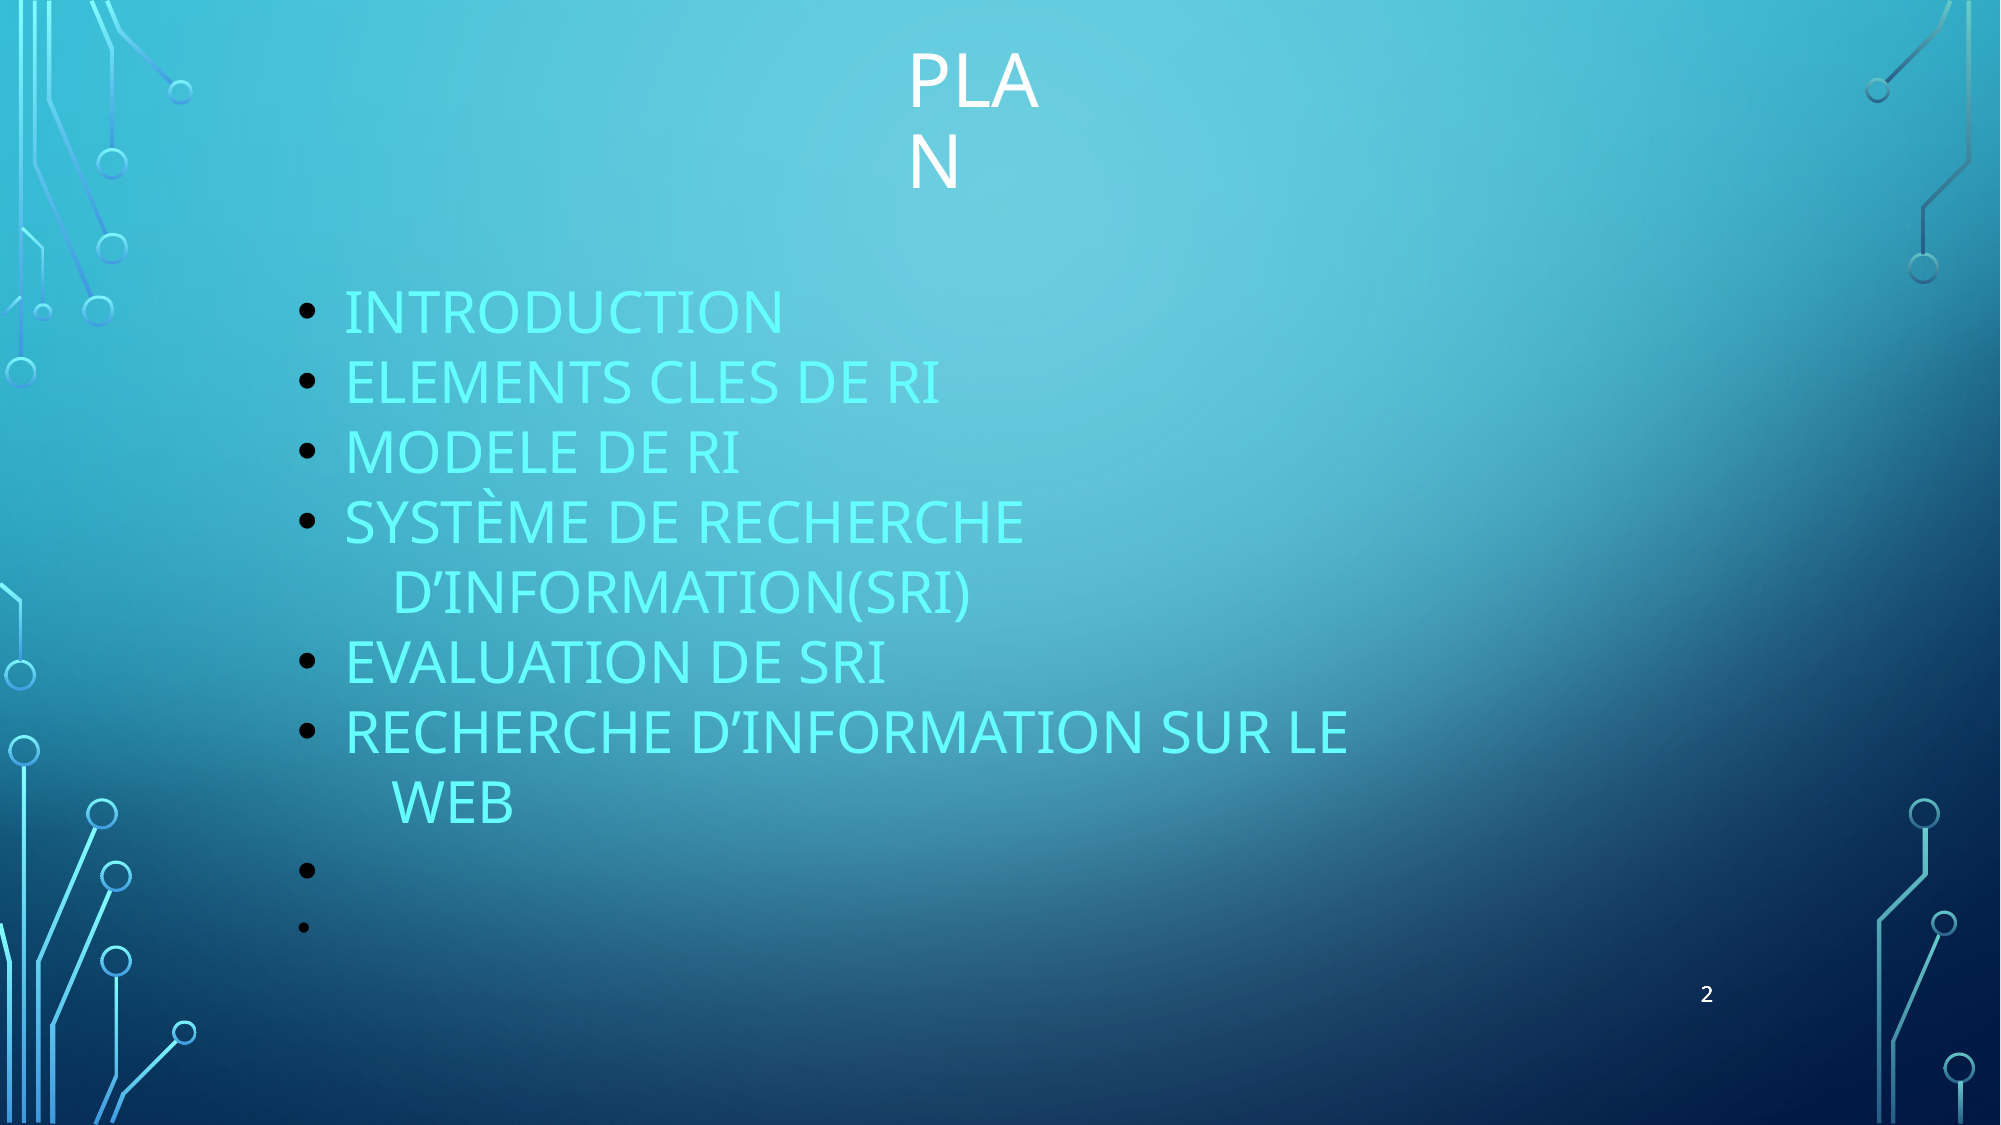

# PLAN
INTRODUCTION
ELEMENTS CLES DE RI
MODELE DE RI
SYSTÈME DE RECHERCHE D’INFORMATION(SRI)
EVALUATION DE SRI
RECHERCHE D’INFORMATION SUR LE WEB